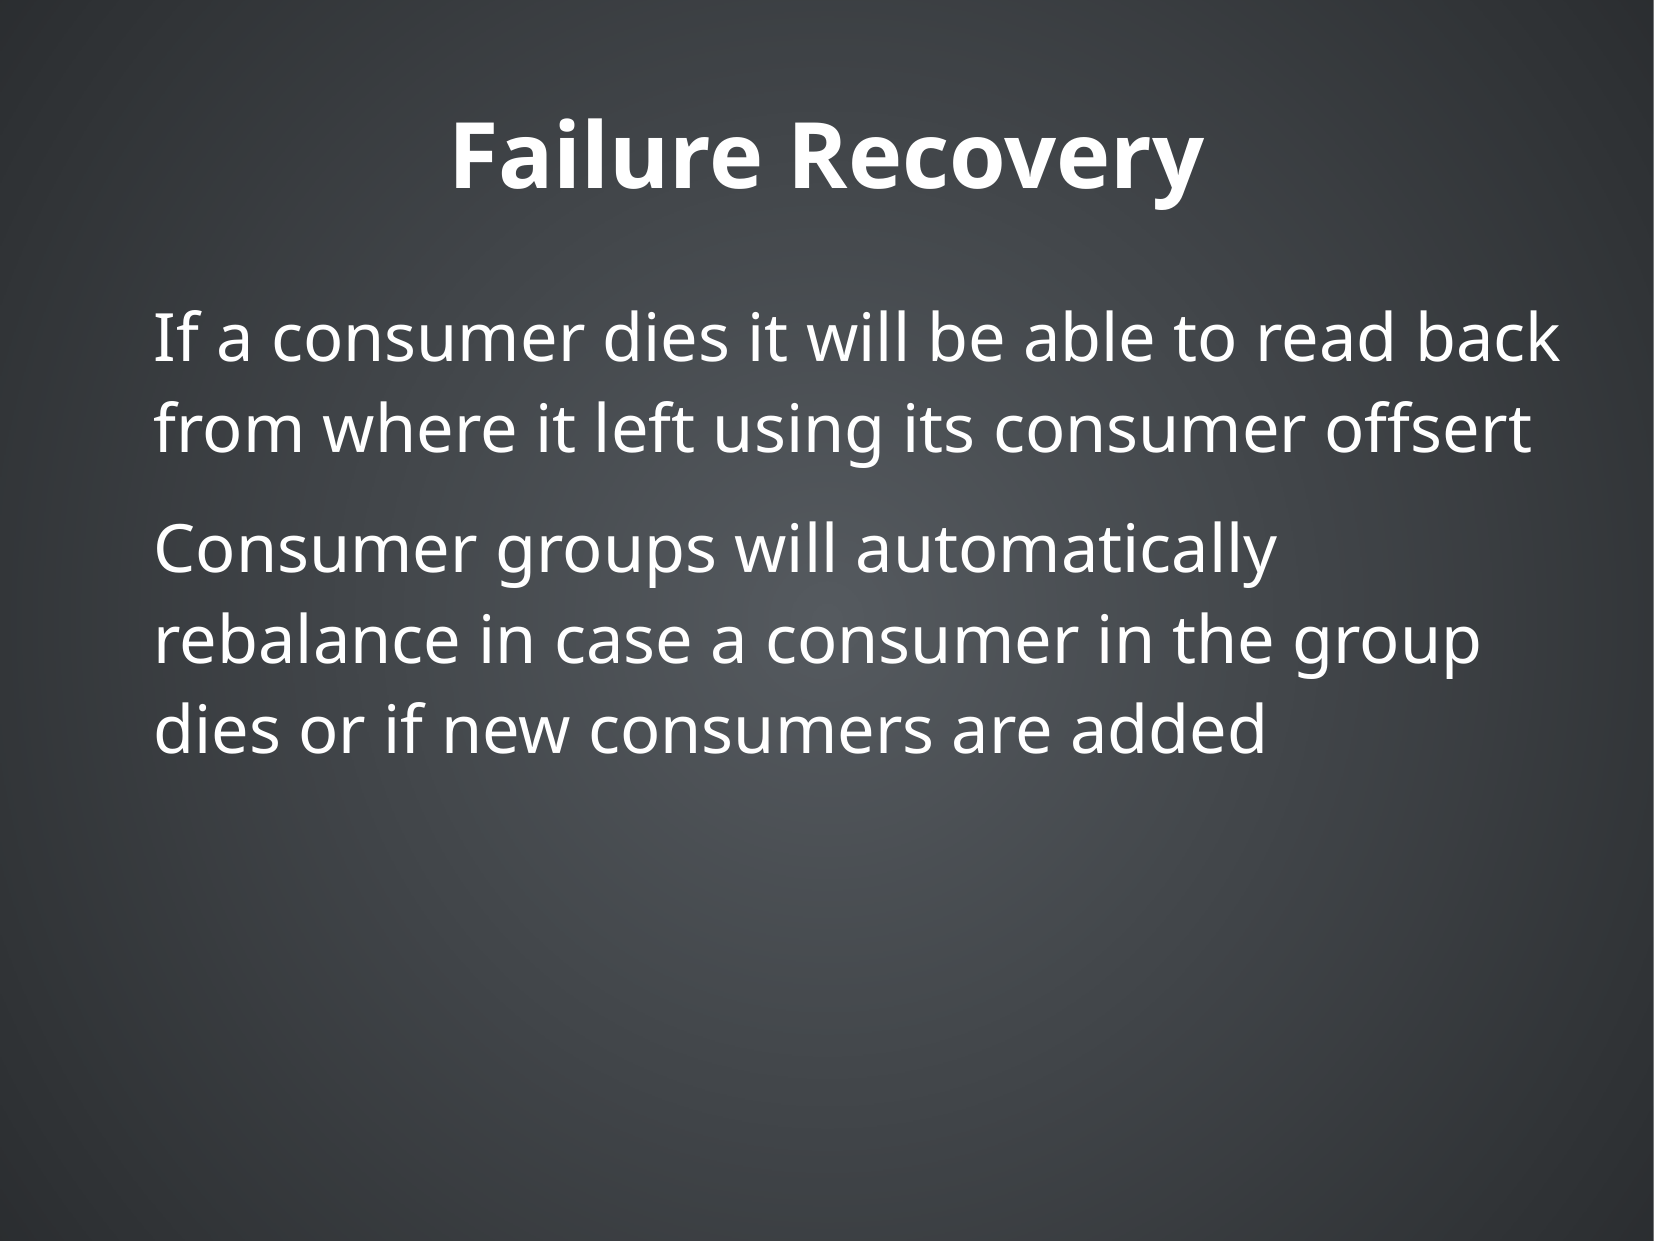

# Failure Recovery
If a consumer dies it will be able to read back from where it left using its consumer offsert
Consumer groups will automatically rebalance in case a consumer in the group dies or if new consumers are added